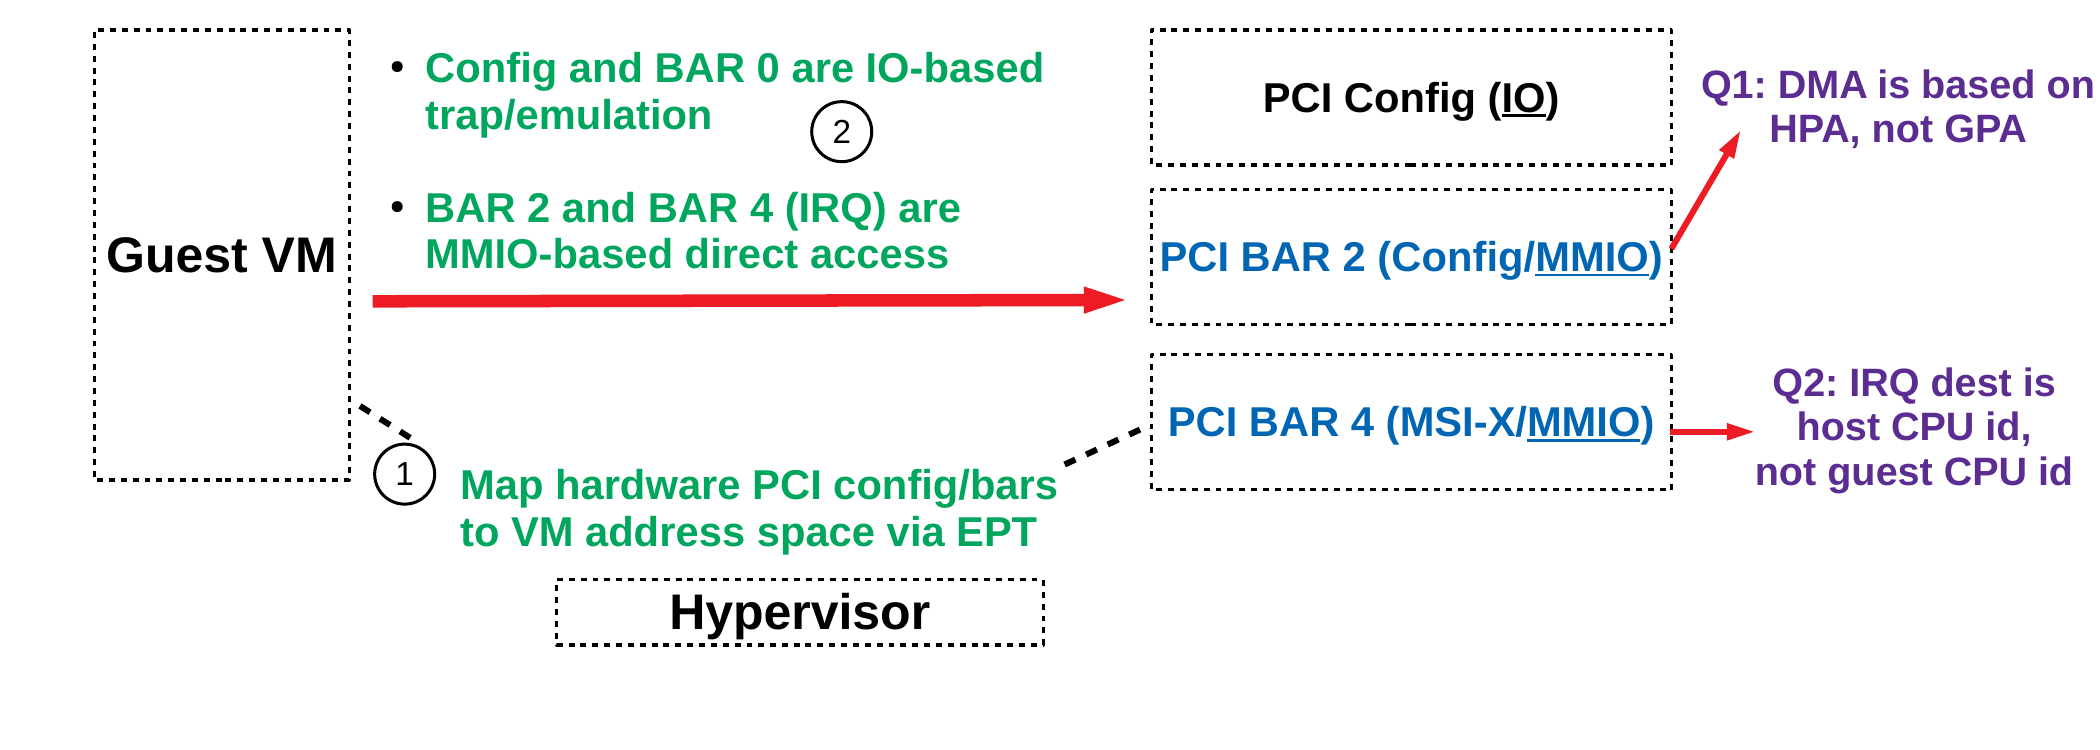

Guest VM
PCI Config (IO)
Config and BAR 0 are IO-based trap/emulation
BAR 2 and BAR 4 (IRQ) are MMIO-based direct access
Q1: DMA is based on
HPA, not GPA
2
PCI BAR 2 (Config/MMIO)
Q2: IRQ dest is
host CPU id,
not guest CPU id
PCI BAR 4 (MSI-X/MMIO)
1
Map hardware PCI config/bars
to VM address space via EPT
Hypervisor